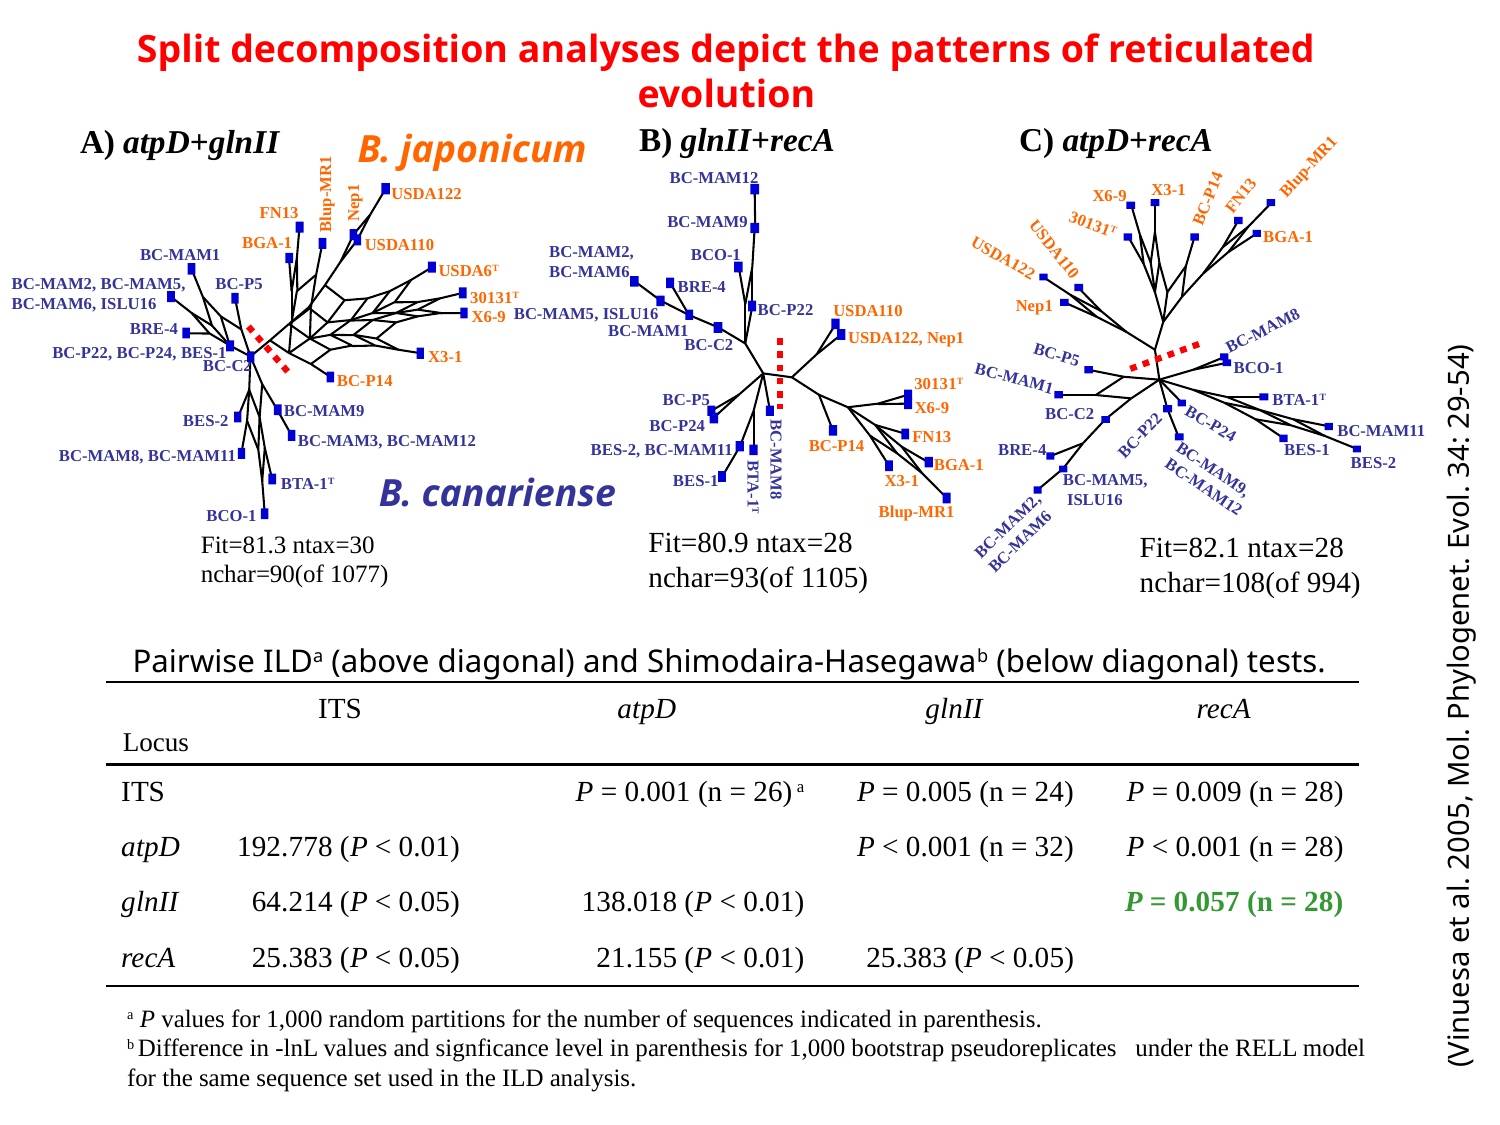

Split decomposition analyses depict the patterns of reticulated evolution
B) glnII+recA
BC-MAM12
BC-MAM9
BC-MAM2,
BC-MAM6
BCO-1
BRE-4
BC-P22
USDA110
BC-MAM5, ISLU16
BC-MAM1
USDA122, Nep1
BC-C2
30131T
BC-P5
X6-9
BC-P24
FN13
BC-P14
BES-2, BC-MAM11
BC-MAM8
BGA-1
BES-1
X3-1
BTA-1T
Blup-MR1
Fit=80.9 ntax=28 nchar=93(of 1105)
C) atpD+recA
Blup-MR1
X3-1
FN13
X6-9
BC-P14
30131T
BGA-1
USDA110
USDA122
Nep1
BC-MAM8
BC-P5
BCO-1
BC-MAM1
BTA-1T
BC-C2
BC-P24
BC-MAM11
BC-P22
BRE-4
BES-1
BES-2
BC-MAM9,
BC-MAM12
BC-MAM5,
 ISLU16
BC-MAM2,
BC-MAM6
Fit=82.1 ntax=28 nchar=108(of 994)
A) atpD+glnII
USDA122
Blup-MR1
Nep1
FN13
BGA-1
USDA110
BC-MAM1
USDA6T
BC-MAM2, BC-MAM5,
BC-MAM6, ISLU16
BC-P5
30131T
X6-9
BRE-4
BC-P22, BC-P24, BES-1
X3-1
BC-C2
BC-P14
BC-MAM9
BES-2
BC-MAM3, BC-MAM12
BC-MAM8, BC-MAM11
BTA-1T
BCO-1
Fit=81.3 ntax=30 nchar=90(of 1077)
B. japonicum
B. canariense
Pairwise ILDa (above diagonal) and Shimodaira-Hasegawab (below diagonal) tests.
Locus
ITS
atpD
glnII
recA
ITS
P = 0.001 (n = 26) a
P = 0.005 (n = 24)
P = 0.009 (n = 28)
atpD
192.778 (P < 0.01)
P < 0.001 (n = 32)
P < 0.001 (n = 28)
glnII
64.214 (P < 0.05)
138.018 (P < 0.01)
P = 0.057 (n = 28)
recA
25.383 (P < 0.05)
21.155 (P < 0.01)
25.383 (P < 0.05)
a P values for 1,000 random partitions for the number of sequences indicated in parenthesis.
b Difference in -lnL values and signficance level in parenthesis for 1,000 bootstrap pseudoreplicates under the RELL model for the same sequence set used in the ILD analysis.
(Vinuesa et al. 2005, Mol. Phylogenet. Evol. 34: 29-54)